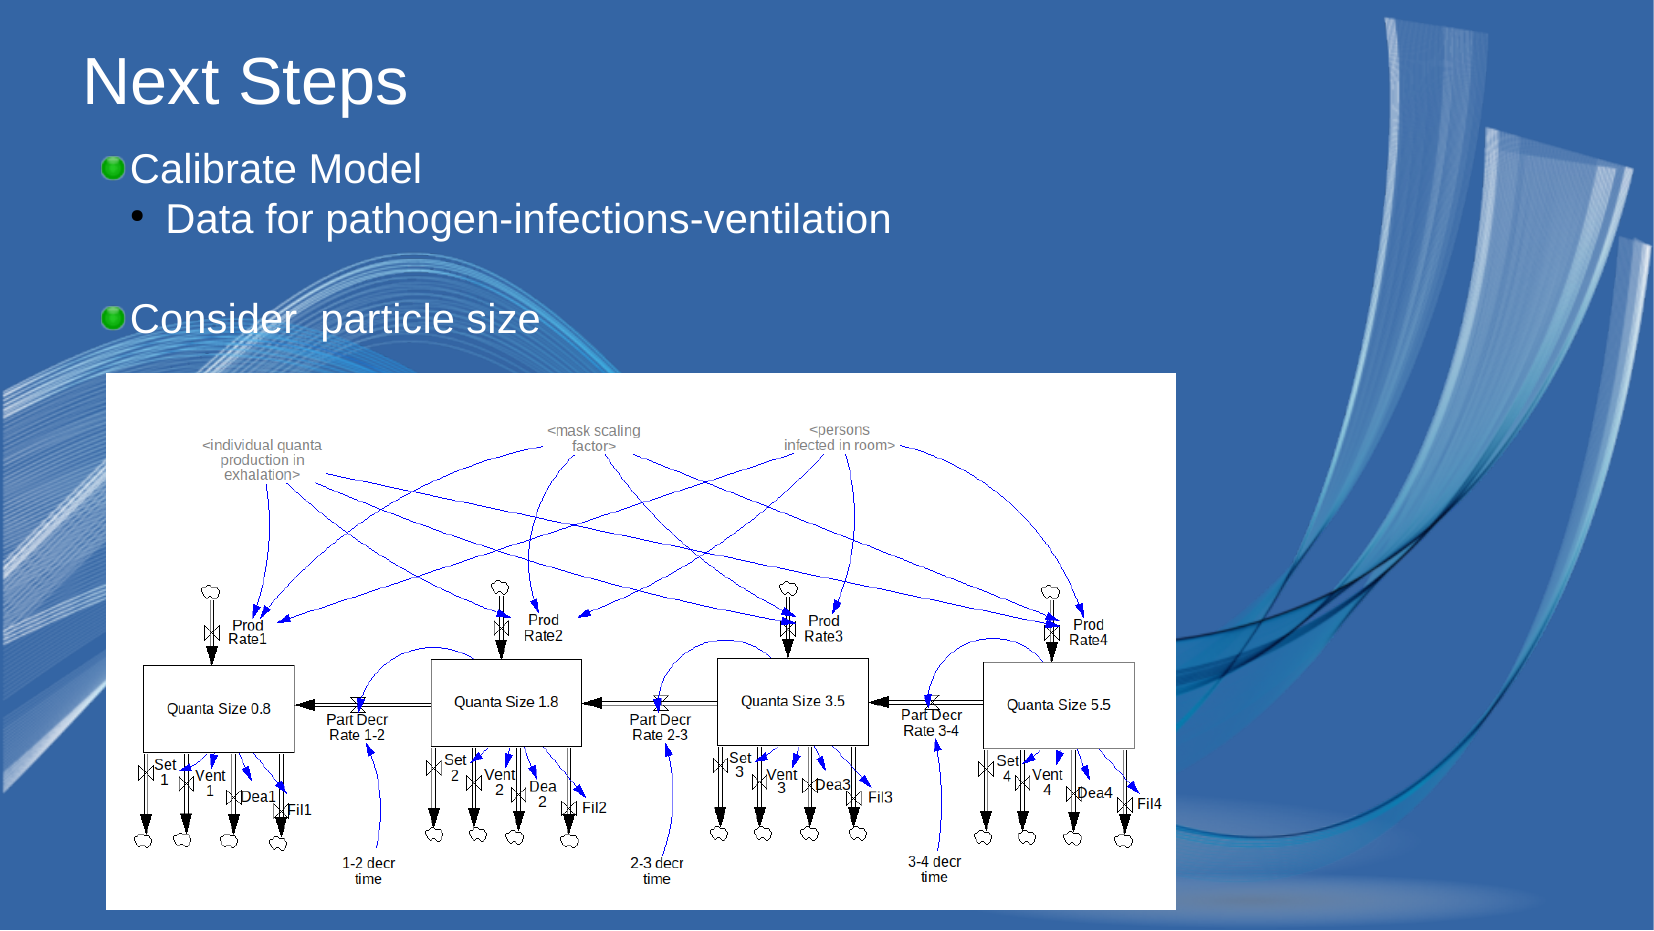

Next Steps
Calibrate Model
Data for pathogen-infections-ventilation
Consider particle size